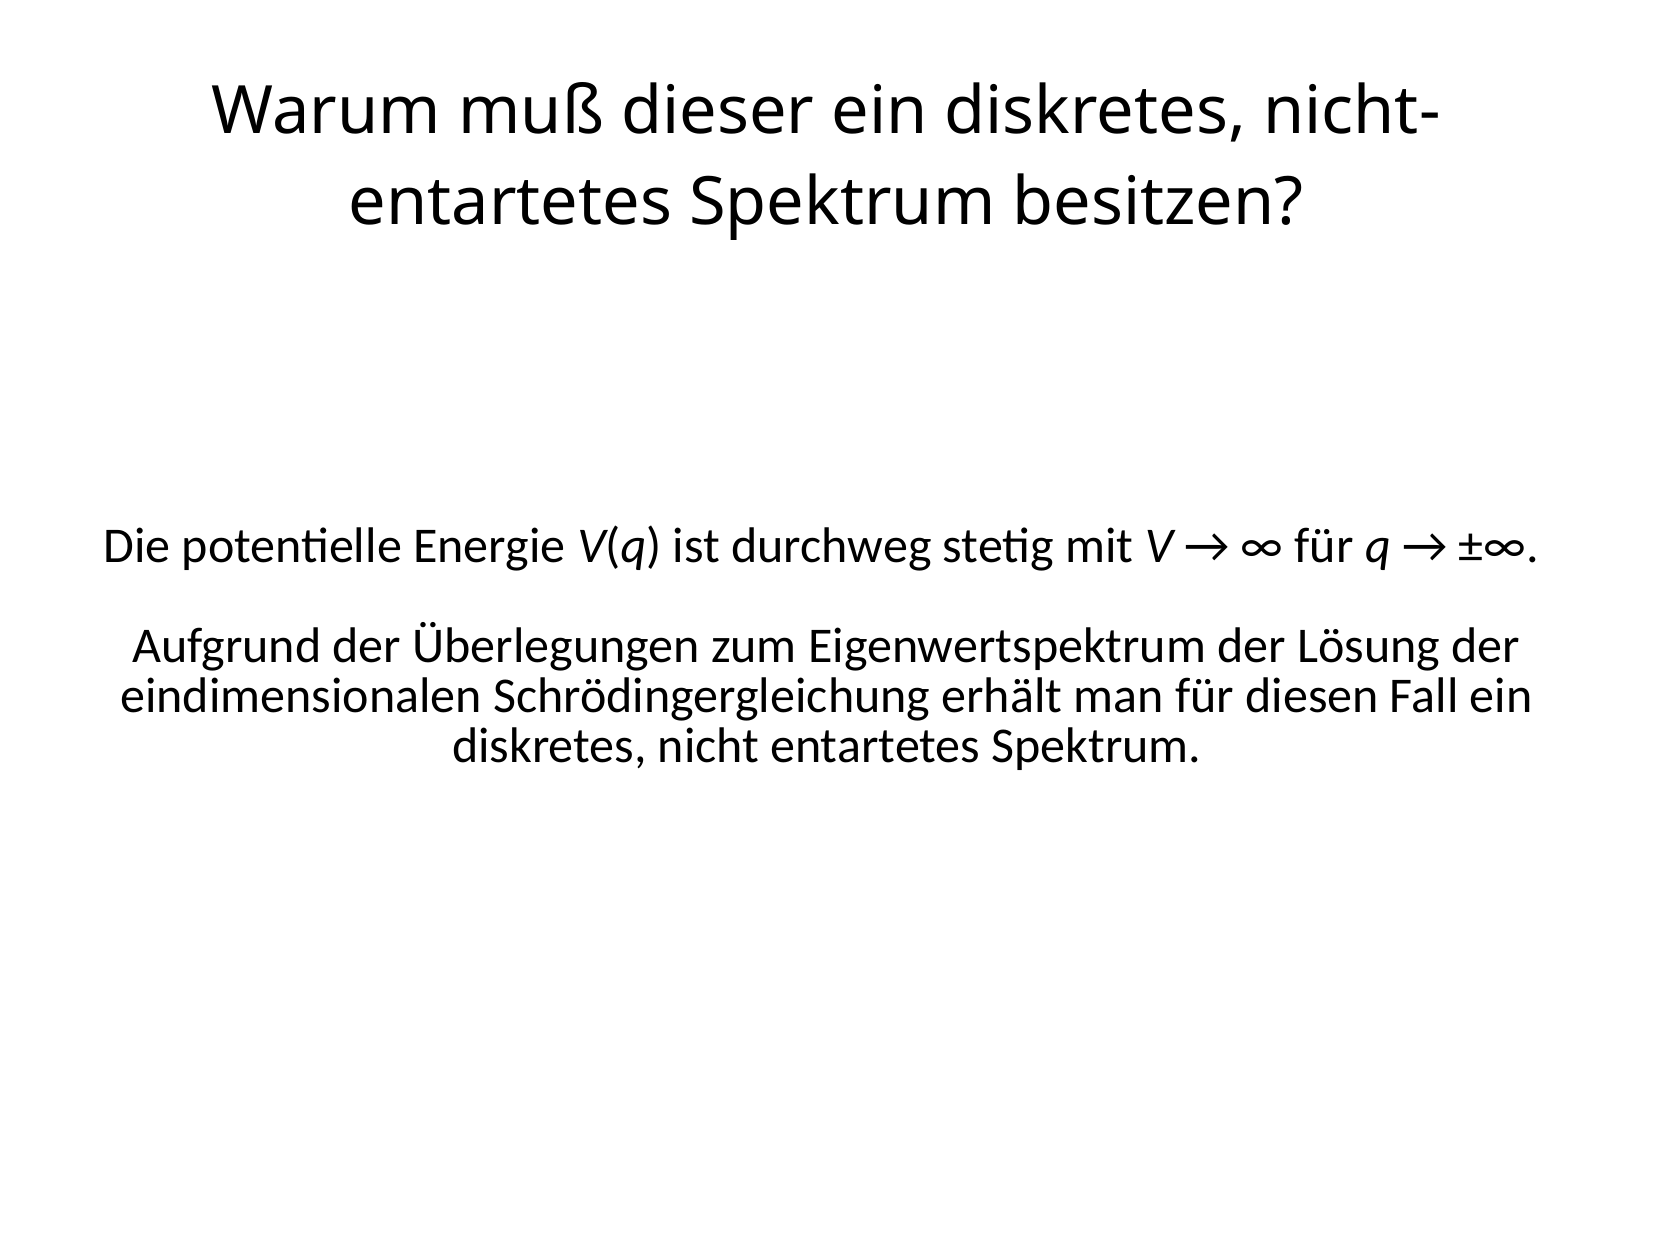

# Warum muß dieser ein diskretes, nicht-entartetes Spektrum besitzen?
Die potentielle Energie V(q) ist durchweg stetig mit V → ∞ für q → ±∞.
Aufgrund der Überlegungen zum Eigenwertspektrum der Lösung der eindimensionalen Schrödingergleichung erhält man für diesen Fall ein diskretes, nicht entartetes Spektrum.